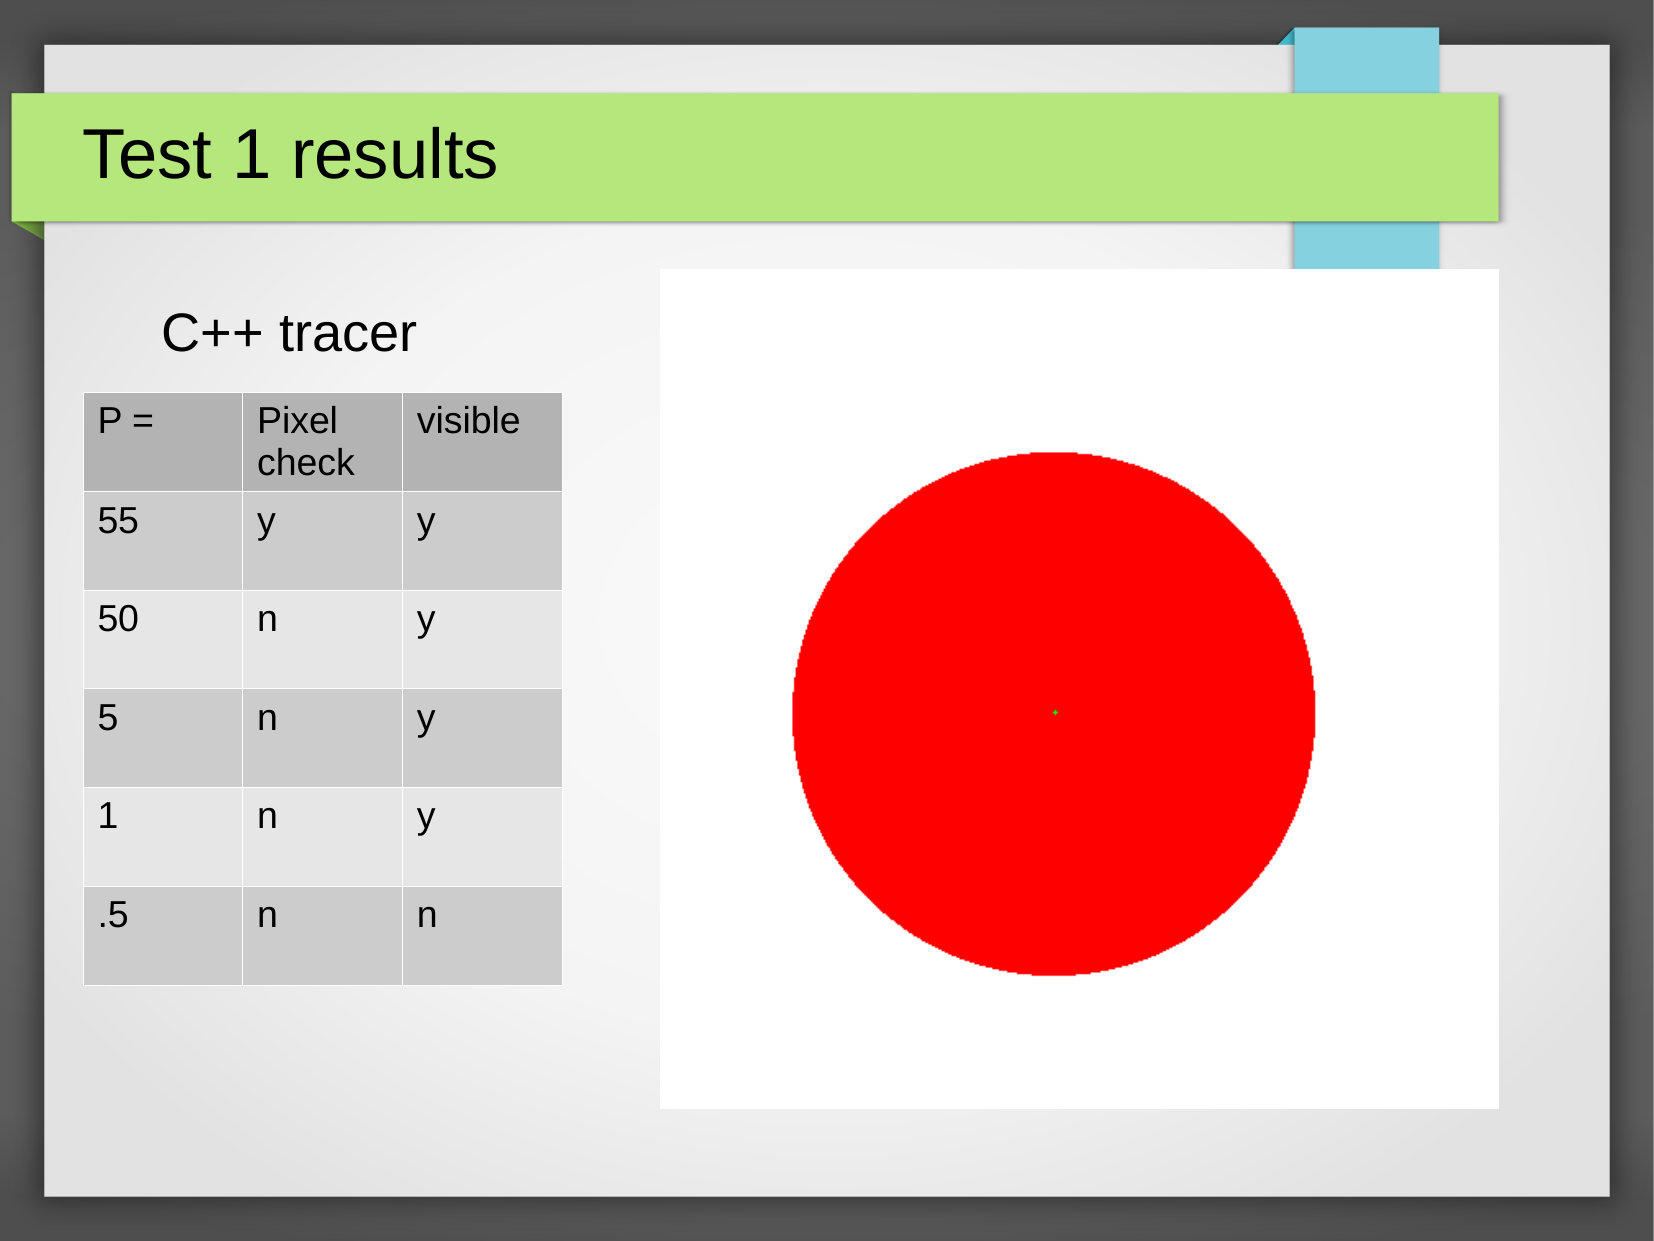

# Test 1 results
C++ tracer
| P = | Pixel check | visible |
| --- | --- | --- |
| 55 | y | y |
| 50 | n | y |
| 5 | n | y |
| 1 | n | y |
| .5 | n | n |